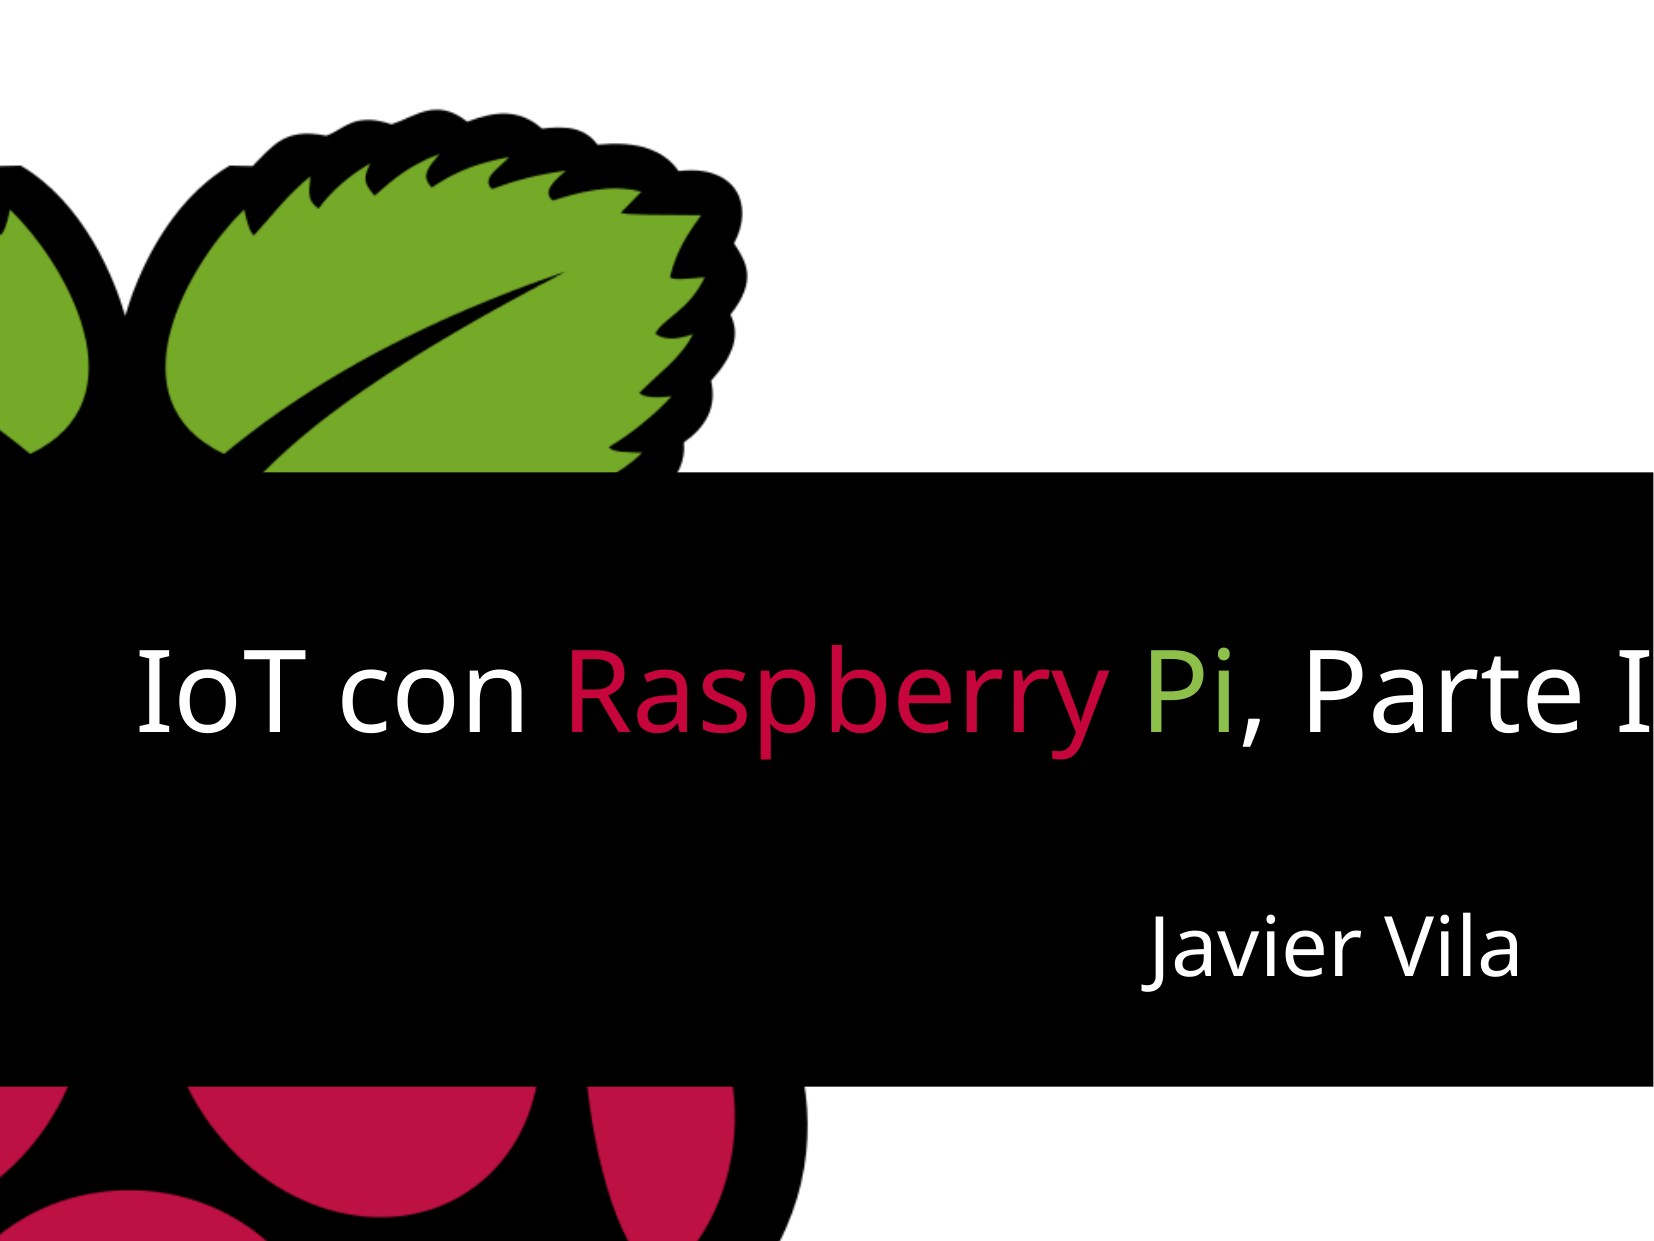

IoT con Raspberry Pi, Parte I
Javier Vila